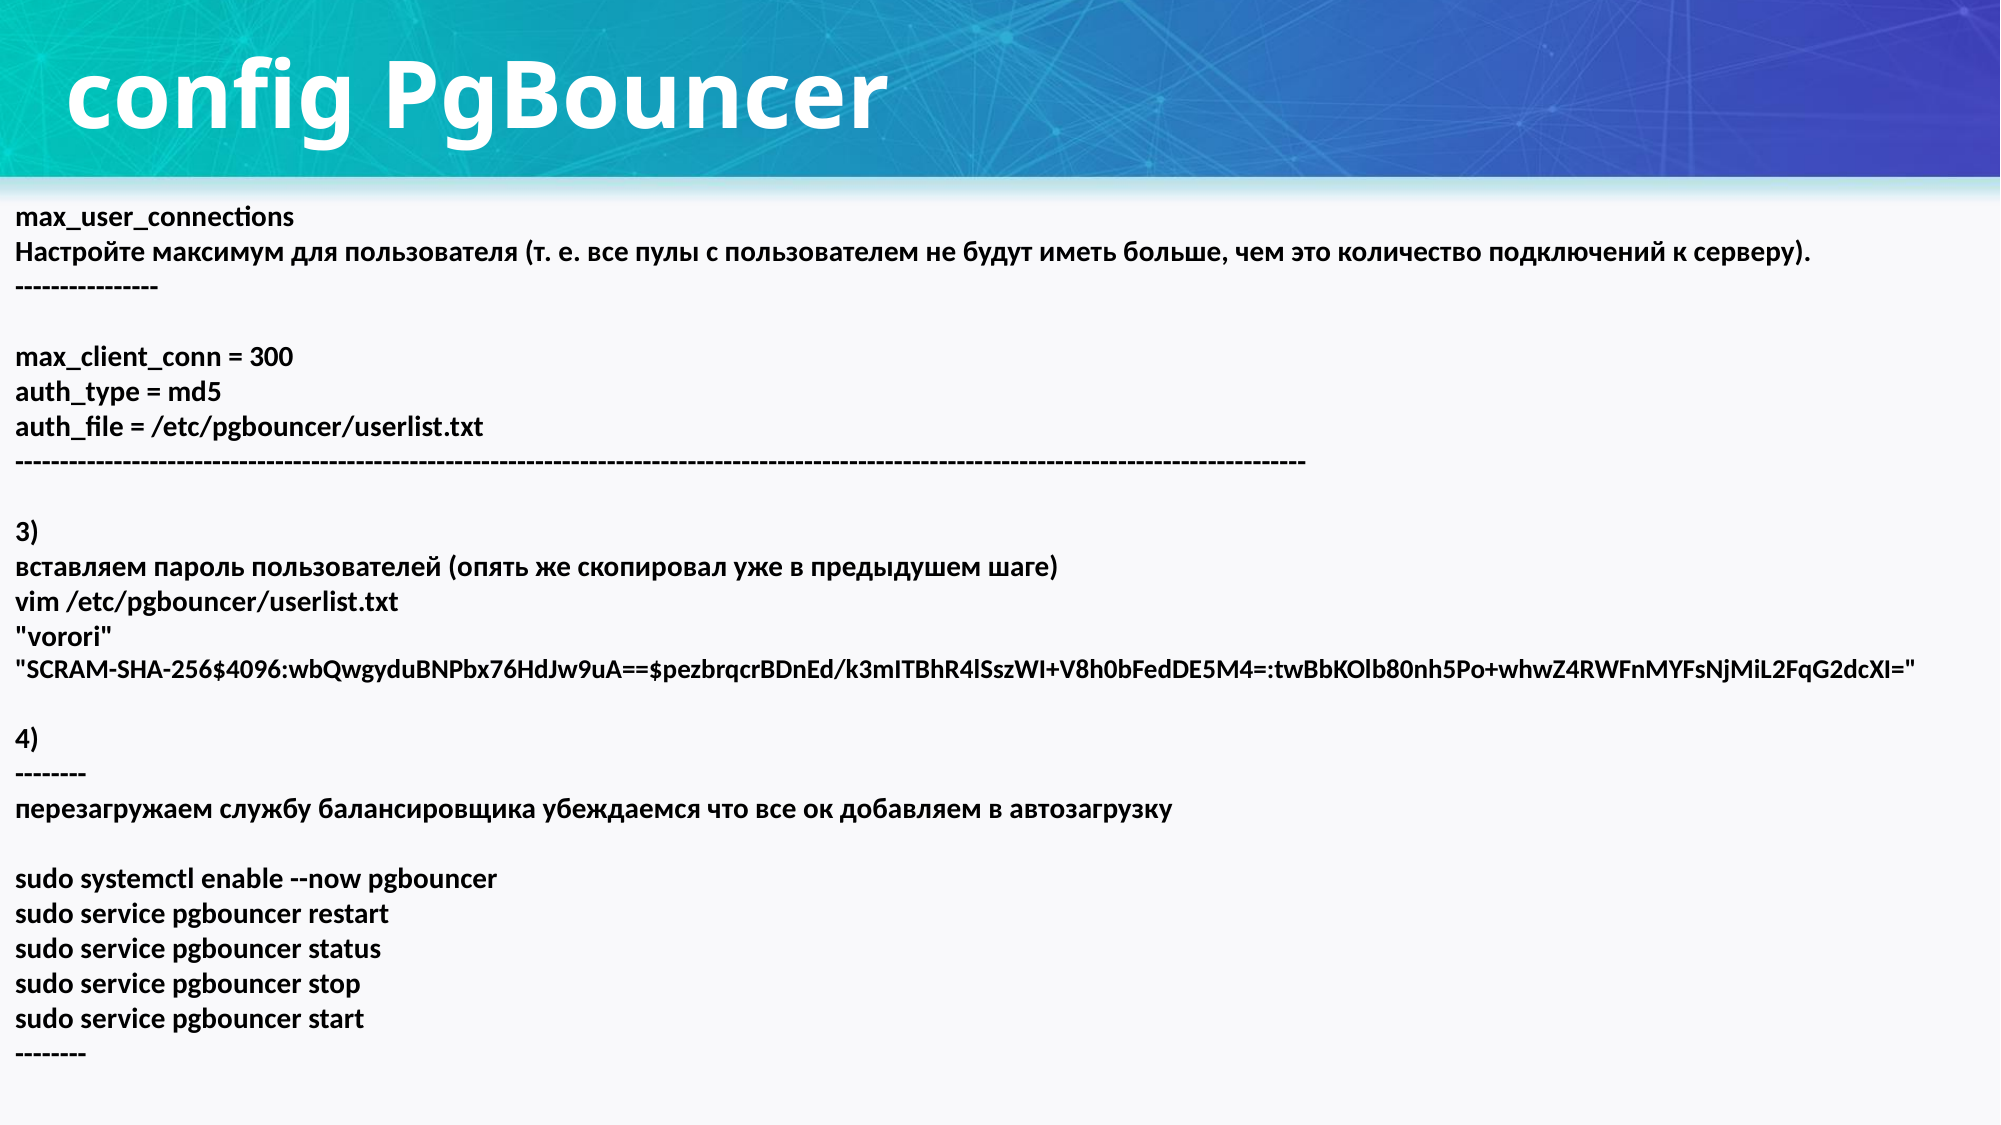

config PgBouncer
max_user_connections
Настройте максимум для пользователя (т. е. все пулы с пользователем не будут иметь больше, чем это количество подключений к серверу).
----------------
max_client_conn = 300
auth_type = md5
auth_file = /etc/pgbouncer/userlist.txt
------------------------------------------------------------------------------------------------------------------------------------------------
3)
вставляем пароль пользователей (опять же скопировал уже в предыдушем шаге)
vim /etc/pgbouncer/userlist.txt
"vorori" "SCRAM-SHA-256$4096:wbQwgyduBNPbx76HdJw9uA==$pezbrqcrBDnEd/k3mITBhR4lSszWI+V8h0bFedDE5M4=:twBbKOlb80nh5Po+whwZ4RWFnMYFsNjMiL2FqG2dcXI="
4)
--------
перезагружаем службу балансировщика убеждаемся что все ок добавляем в автозагрузку
sudo systemctl enable --now pgbouncer
sudo service pgbouncer restart
sudo service pgbouncer status
sudo service pgbouncer stop
sudo service pgbouncer start
--------